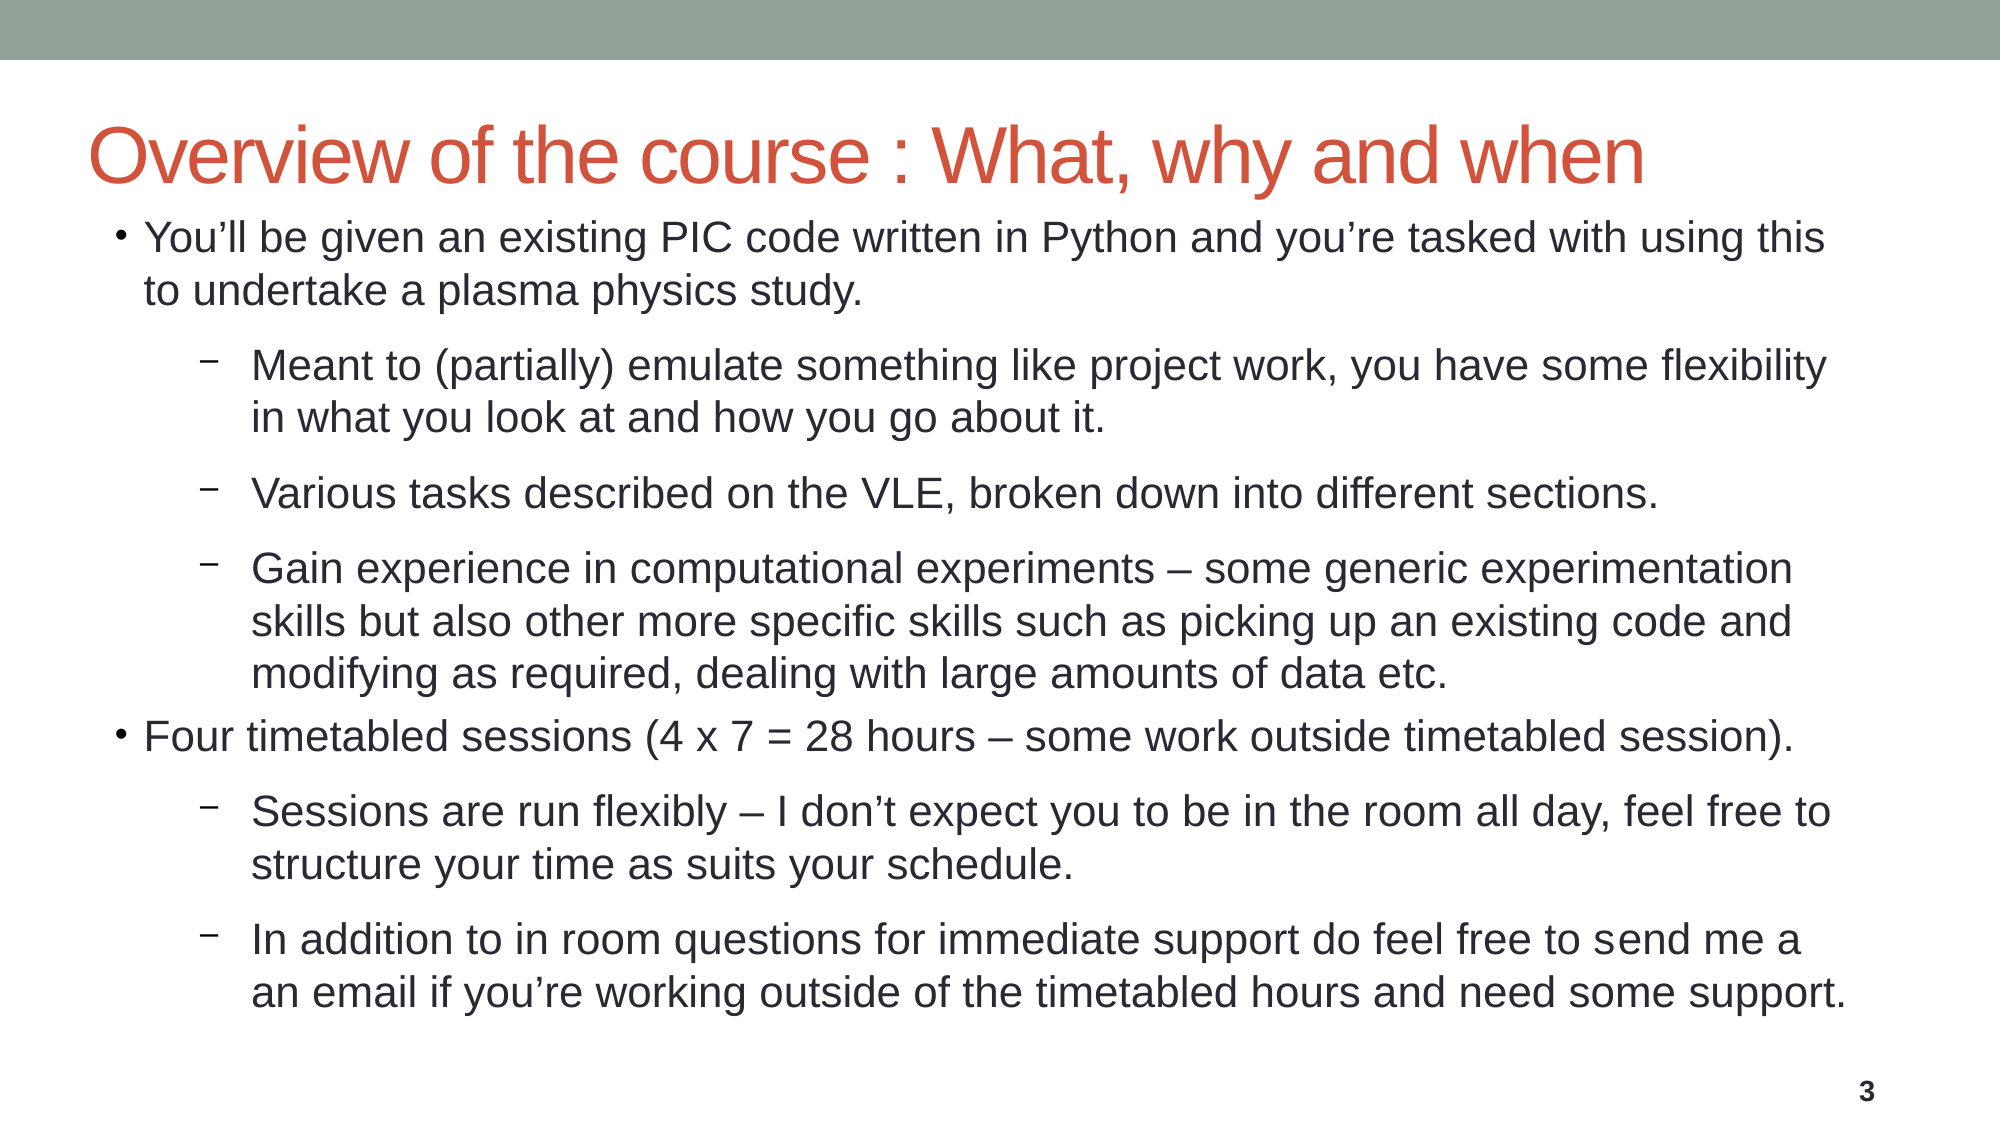

# Overview of the course : What, why and when
You’ll be given an existing PIC code written in Python and you’re tasked with using this to undertake a plasma physics study.
Meant to (partially) emulate something like project work, you have some flexibility in what you look at and how you go about it.
Various tasks described on the VLE, broken down into different sections.
Gain experience in computational experiments – some generic experimentation skills but also other more specific skills such as picking up an existing code and modifying as required, dealing with large amounts of data etc.
Four timetabled sessions (4 x 7 = 28 hours – some work outside timetabled session).
Sessions are run flexibly – I don’t expect you to be in the room all day, feel free to structure your time as suits your schedule.
In addition to in room questions for immediate support do feel free to send me a an email if you’re working outside of the timetabled hours and need some support.